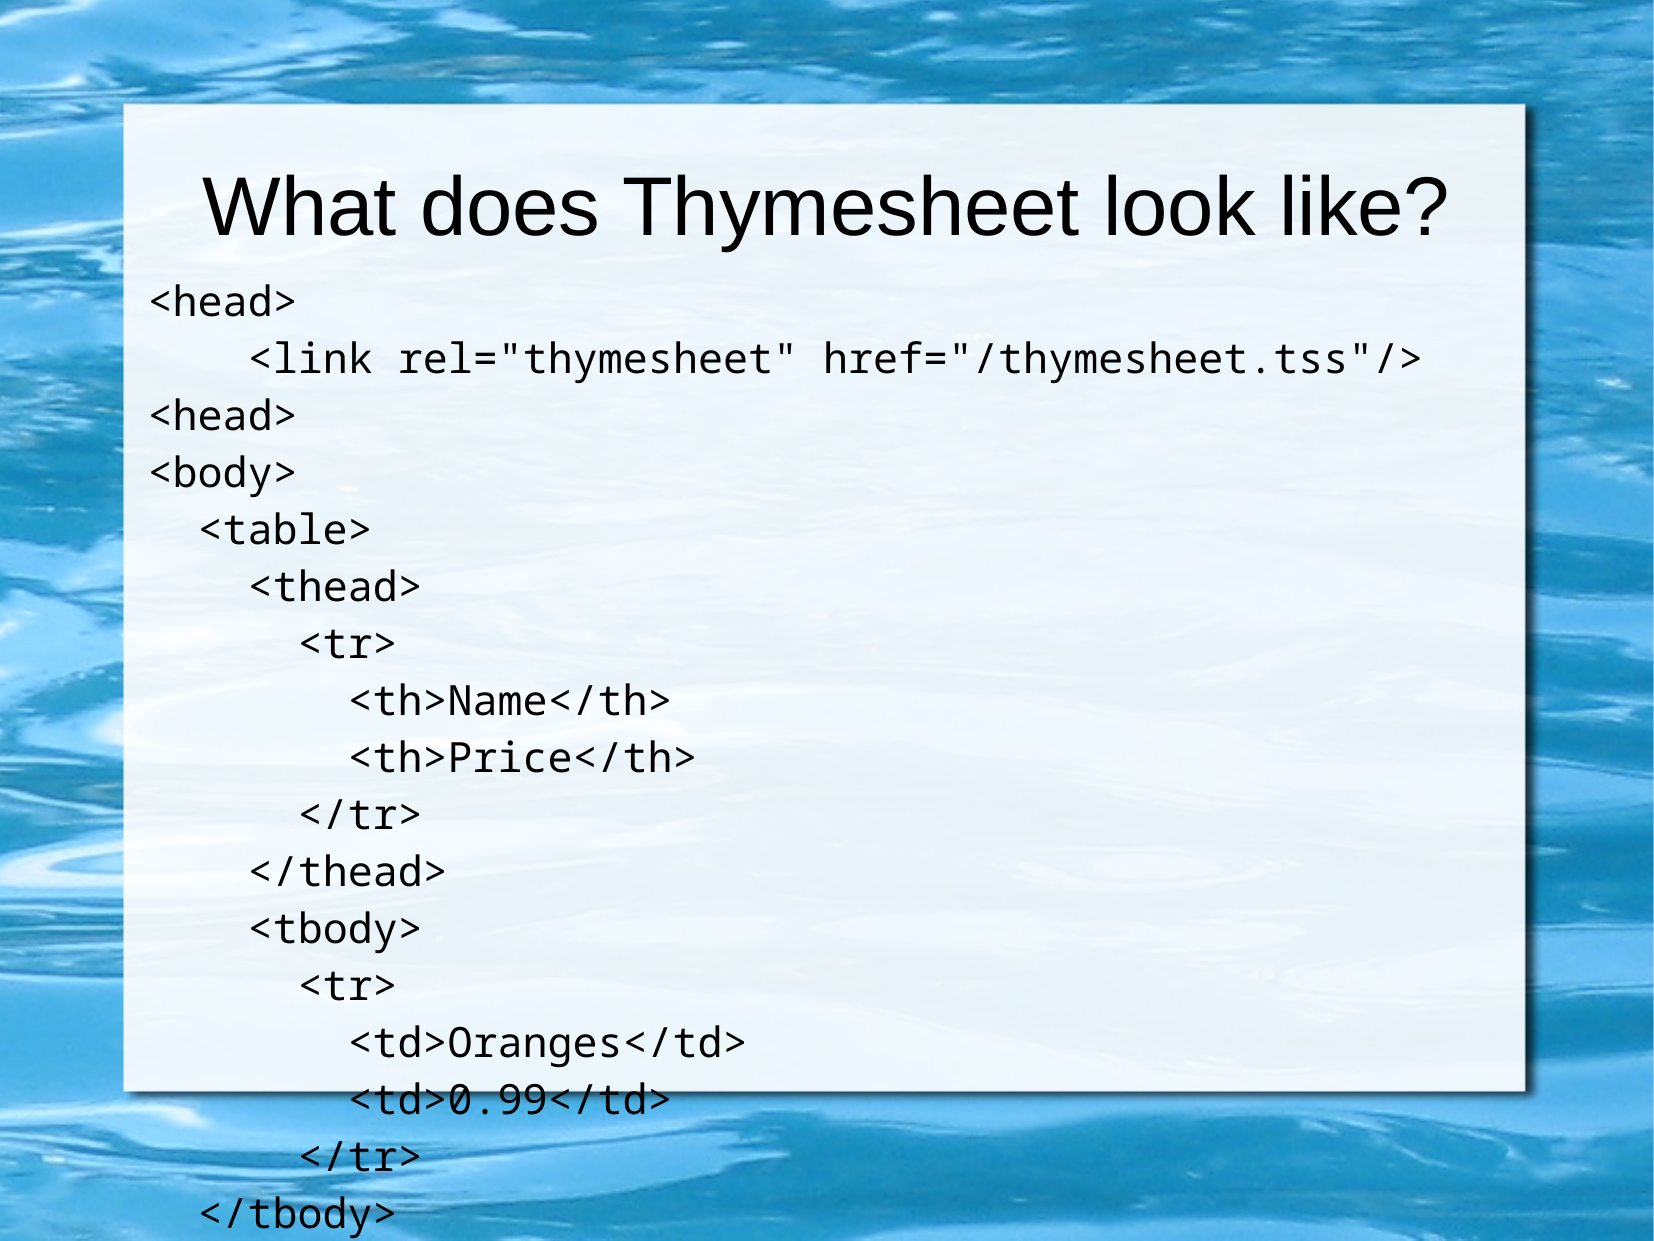

# What does Thymesheet look like?
<head>
 <link rel="thymesheet" href="/thymesheet.tss"/>
<head>
<body>
 <table>
 <thead>
 <tr>
 <th>Name</th>
 <th>Price</th>
 </tr>
 </thead>
 <tbody>
 <tr>
 <td>Oranges</td>
 <td>0.99</td>
 </tr>
 </tbody>
</table>
</body>